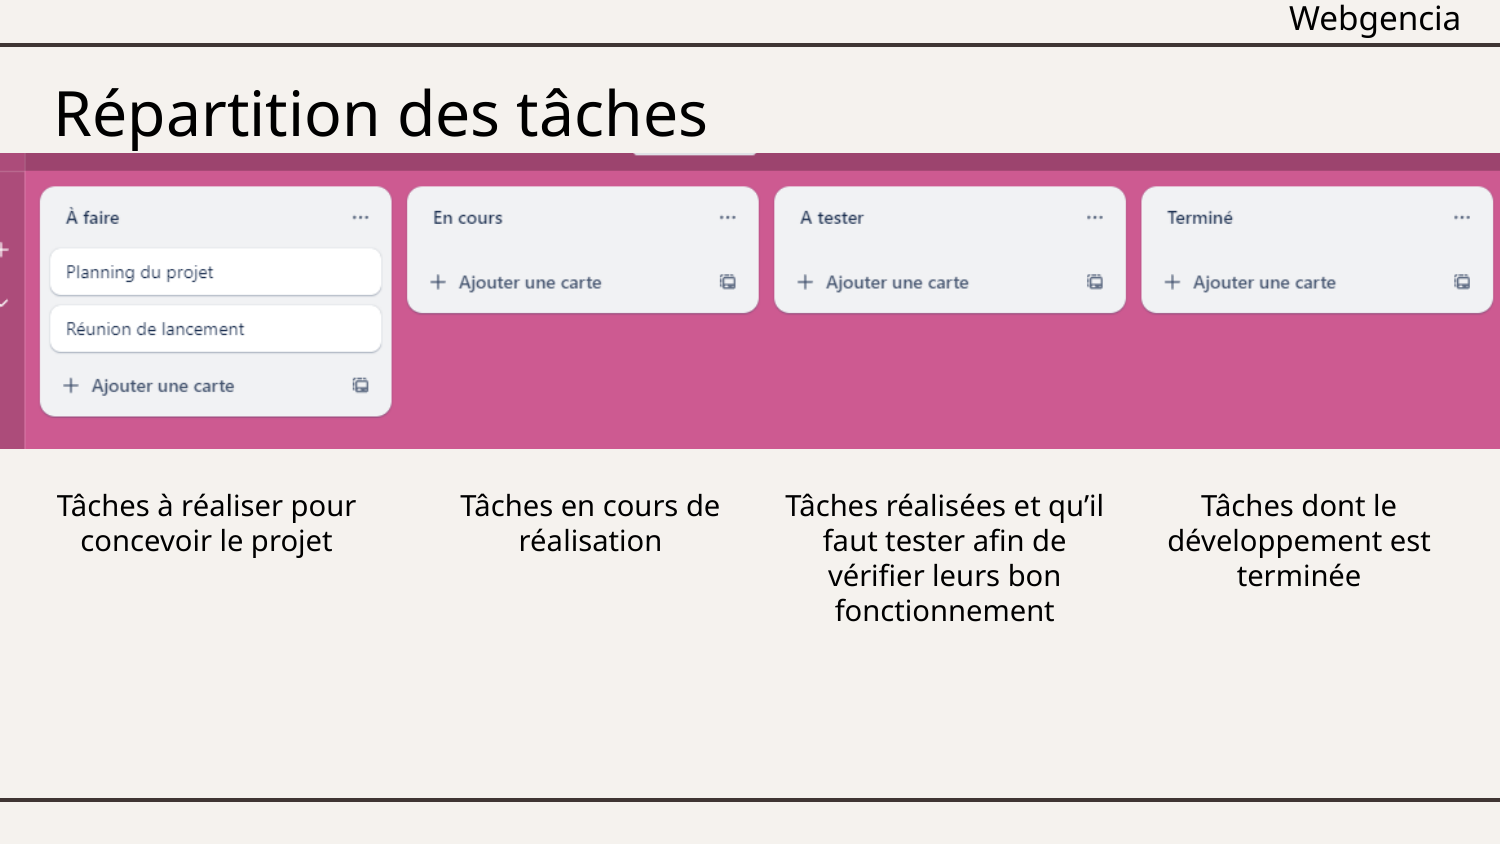

Webgencia
# Répartition des tâches
Tâches à réaliser pour concevoir le projet
Tâches en cours de réalisation
Tâches réalisées et qu’il faut tester afin de vérifier leurs bon fonctionnement
Tâches dont le développement est terminée